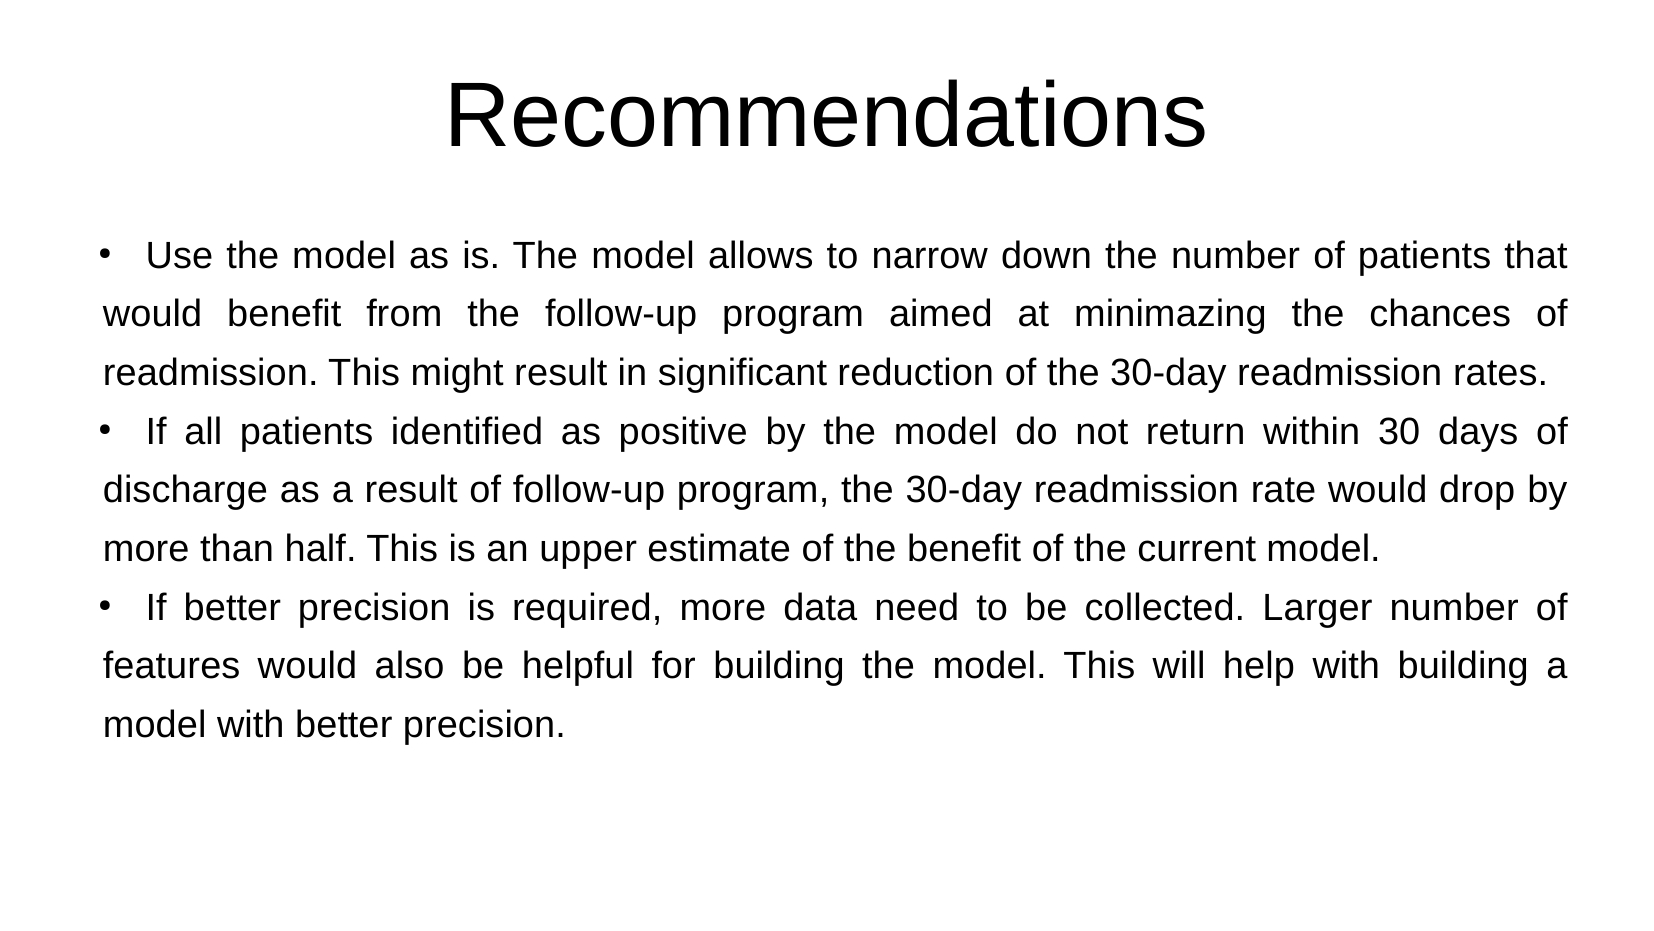

# Recommendations
Use the model as is. The model allows to narrow down the number of patients that would benefit from the follow-up program aimed at minimazing the chances of readmission. This might result in significant reduction of the 30-day readmission rates.
If all patients identified as positive by the model do not return within 30 days of discharge as a result of follow-up program, the 30-day readmission rate would drop by more than half. This is an upper estimate of the benefit of the current model.
If better precision is required, more data need to be collected. Larger number of features would also be helpful for building the model. This will help with building a model with better precision.